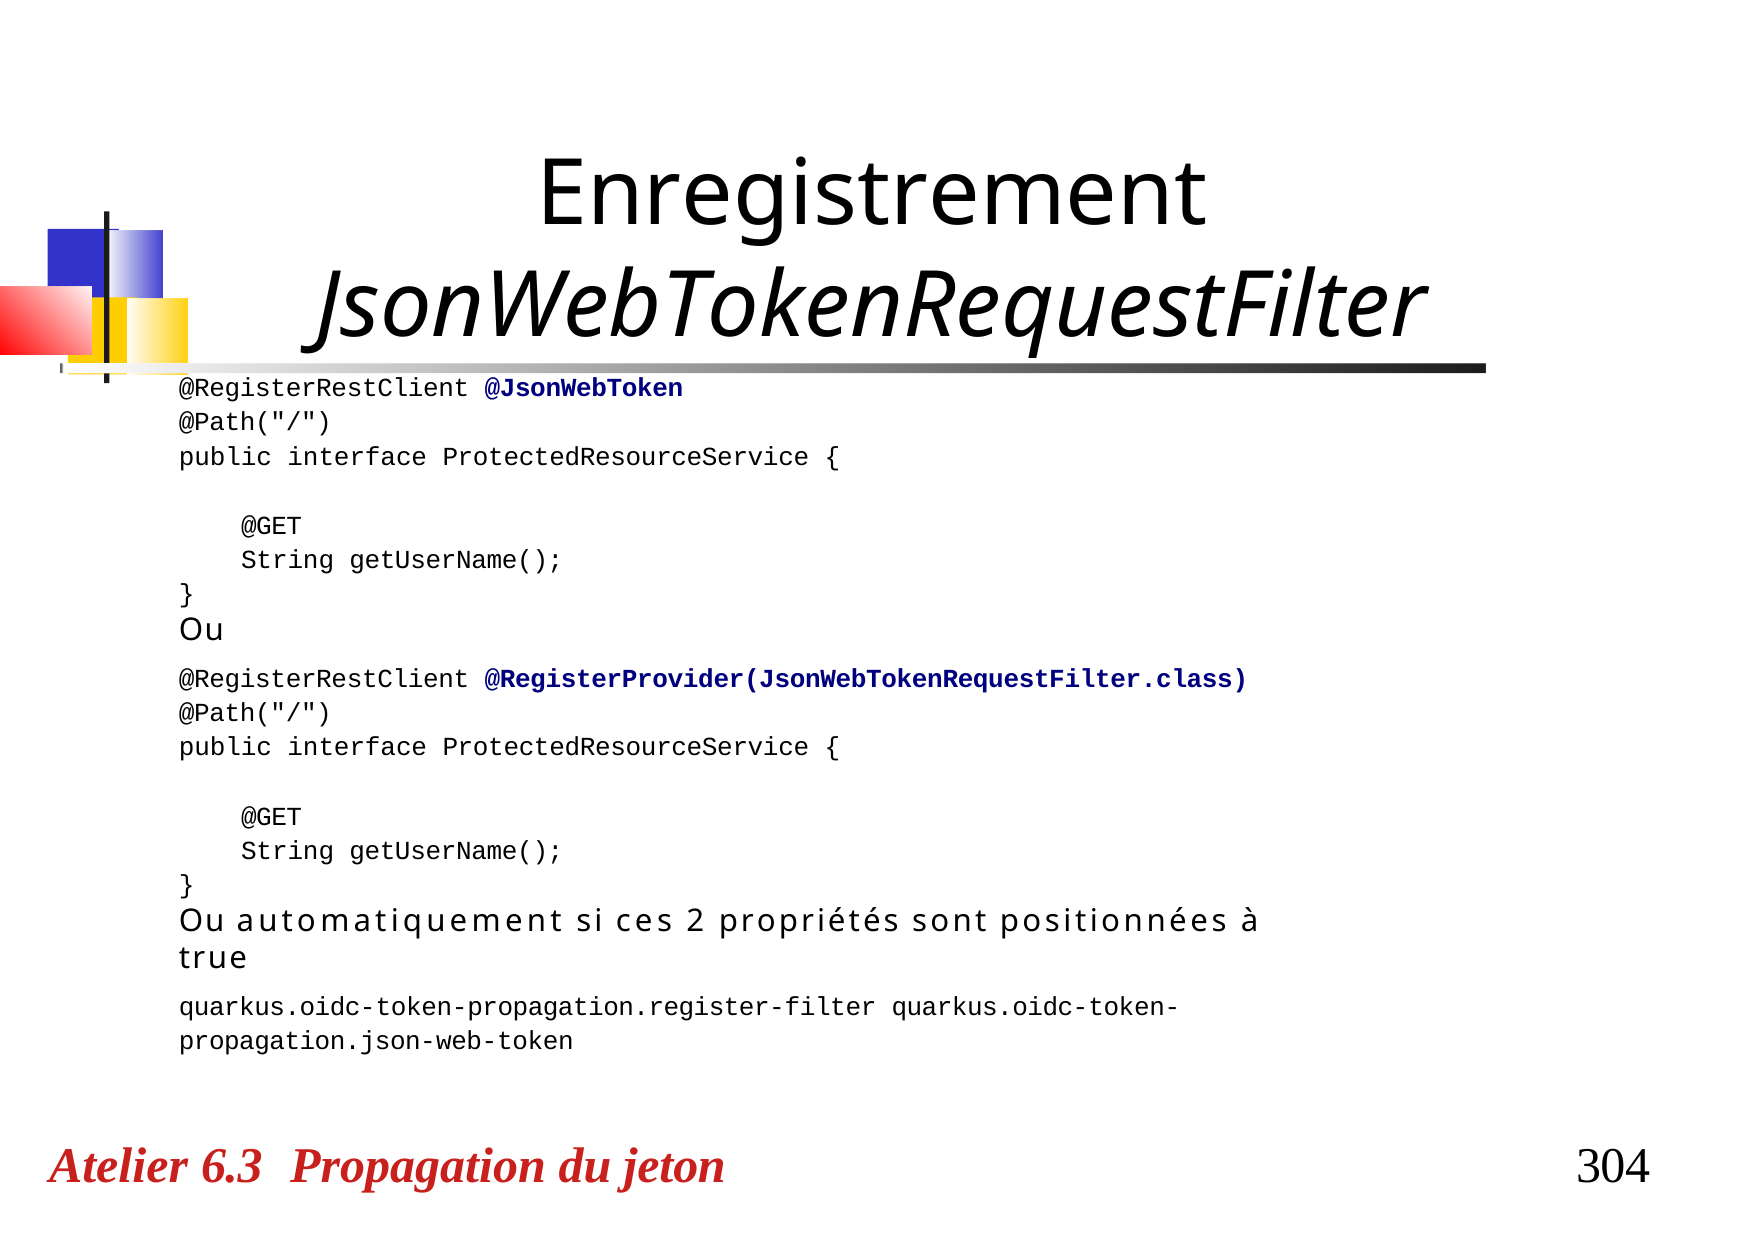

# Enregistrement
JsonWebTokenRequestFilter
@RegisterRestClient @JsonWebToken @Path("/")
public interface ProtectedResourceService {
@GET
String getUserName();
}
Ou
@RegisterRestClient @RegisterProvider(JsonWebTokenRequestFilter.class) @Path("/")
public interface ProtectedResourceService {
@GET
String getUserName();
}
Ou automatiquement si ces 2 propriétés sont positionnées à true
quarkus.oidc-token-propagation.register-filter quarkus.oidc-token-propagation.json-web-token
Atelier 6.3	Propagation du jeton
304